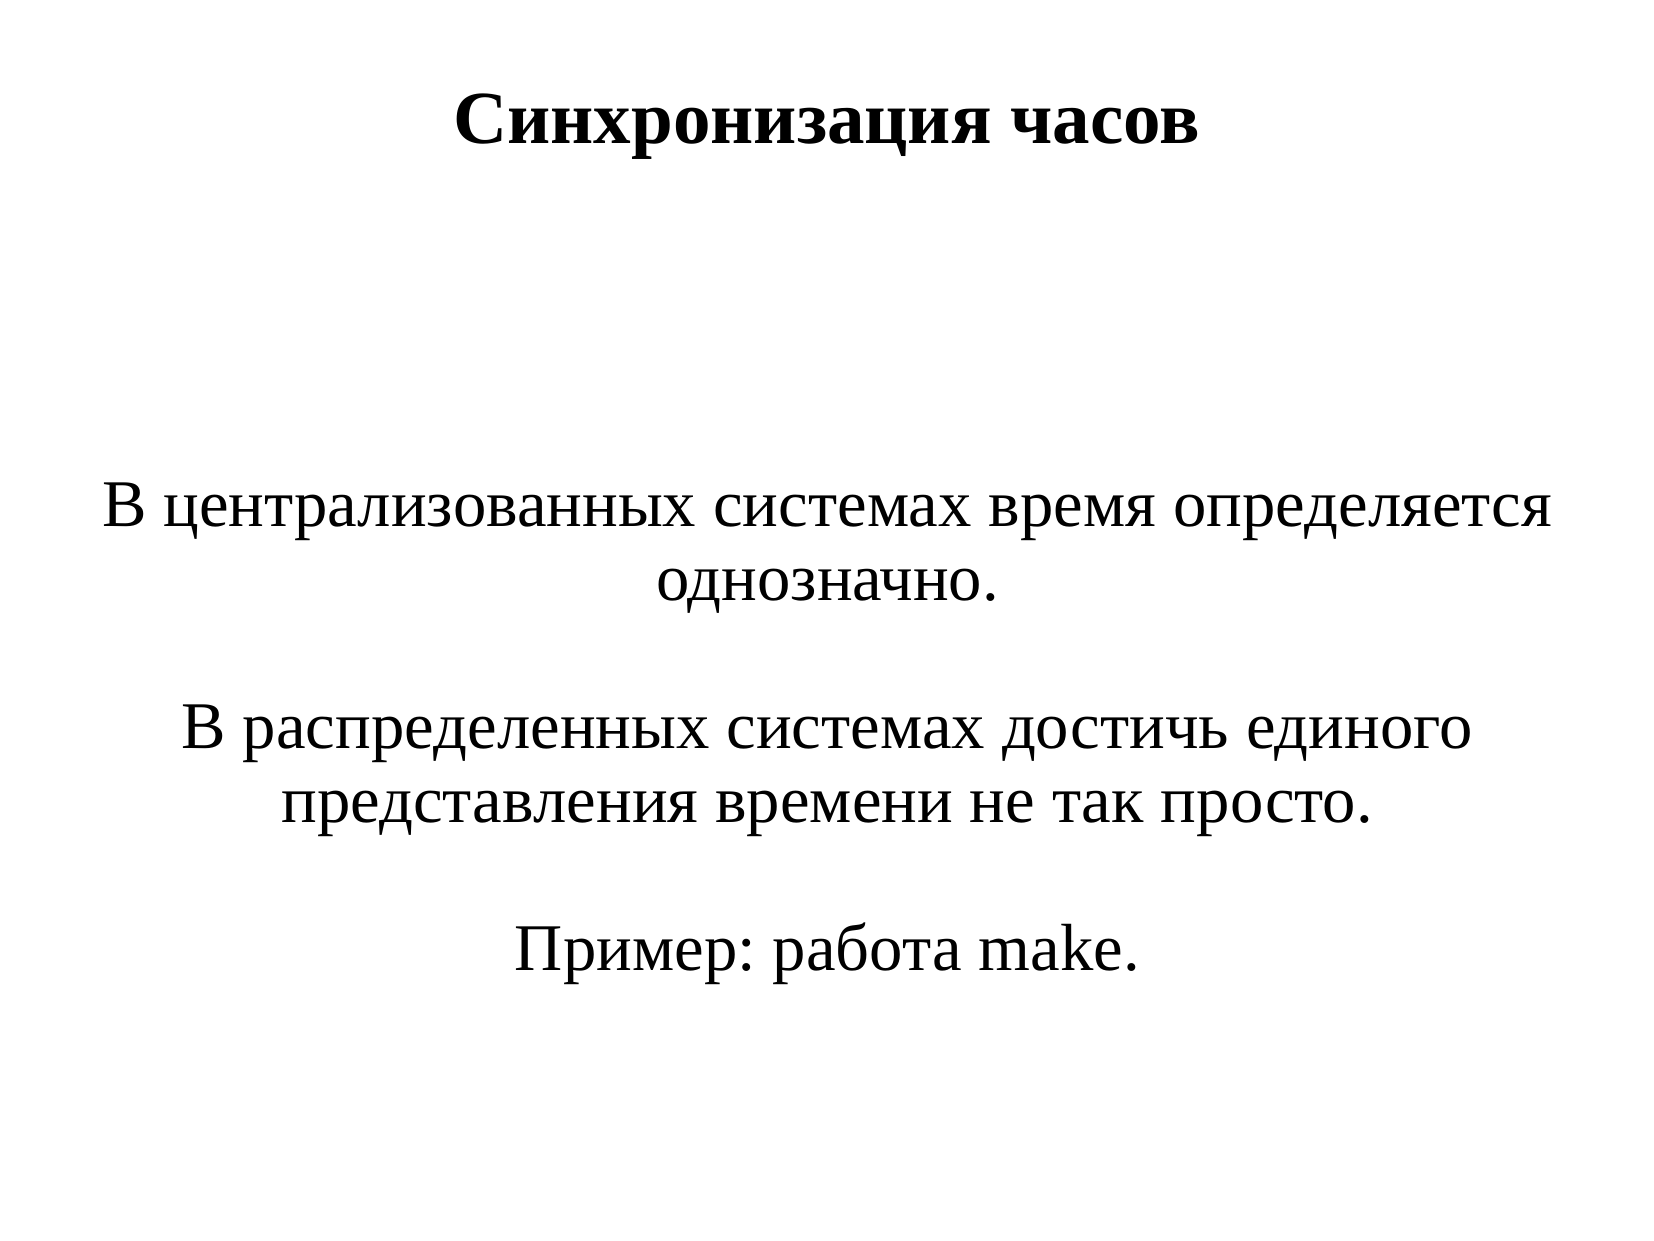

# Синхронизация часов
В централизованных системах время определяется однозначно.
В распределенных системах достичь единого представления времени не так просто.
Пример: работа make.